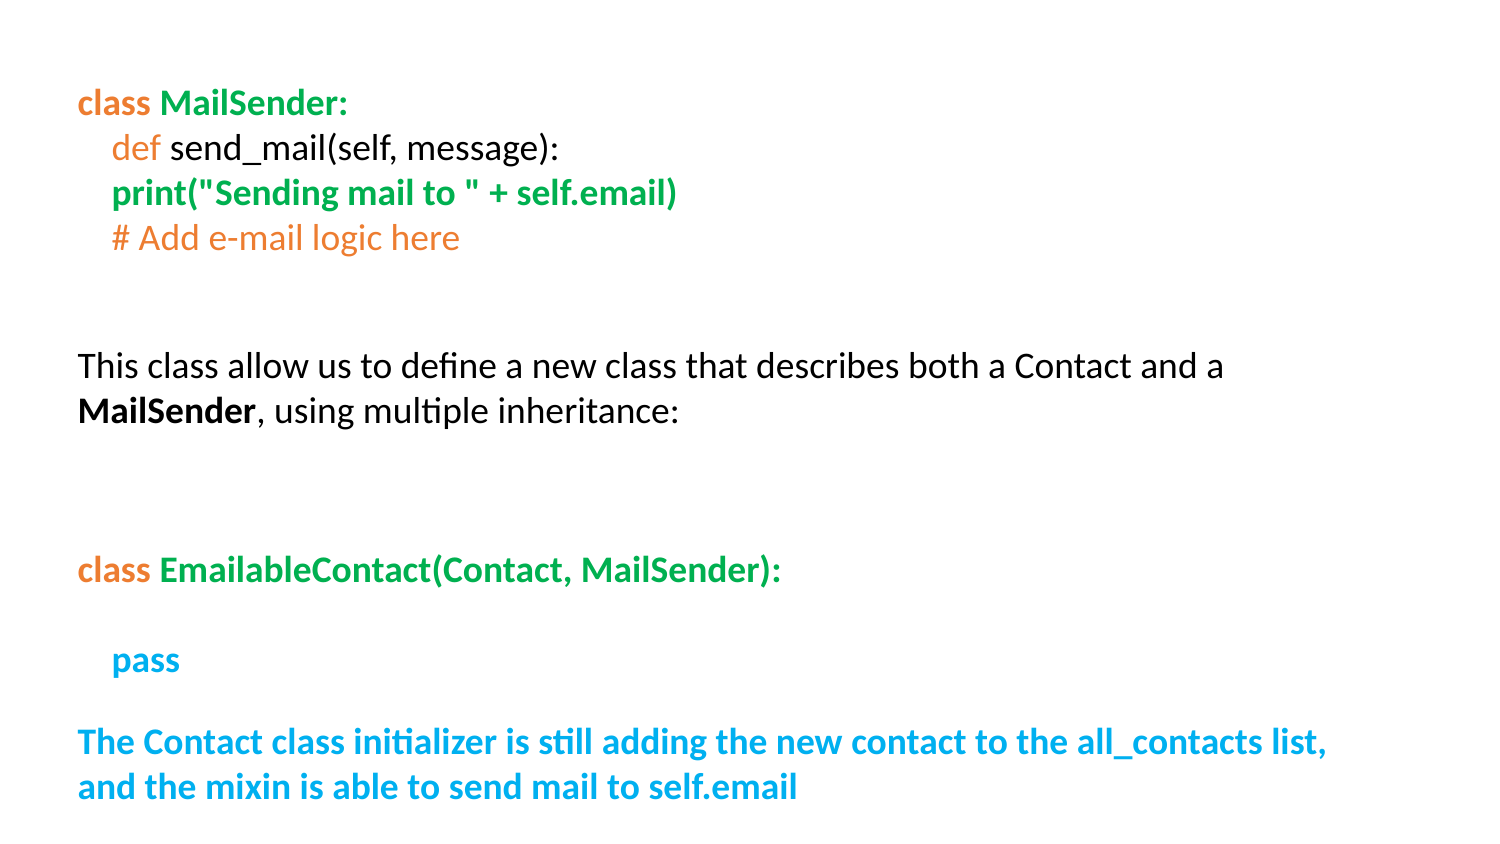

class MailSender:
 def send_mail(self, message):
 print("Sending mail to " + self.email)
 # Add e-mail logic here
This class allow us to define a new class that describes both a Contact and a MailSender, using multiple inheritance:
class EmailableContact(Contact, MailSender):
 pass
The Contact class initializer is still adding the new contact to the all_contacts list, and the mixin is able to send mail to self.email